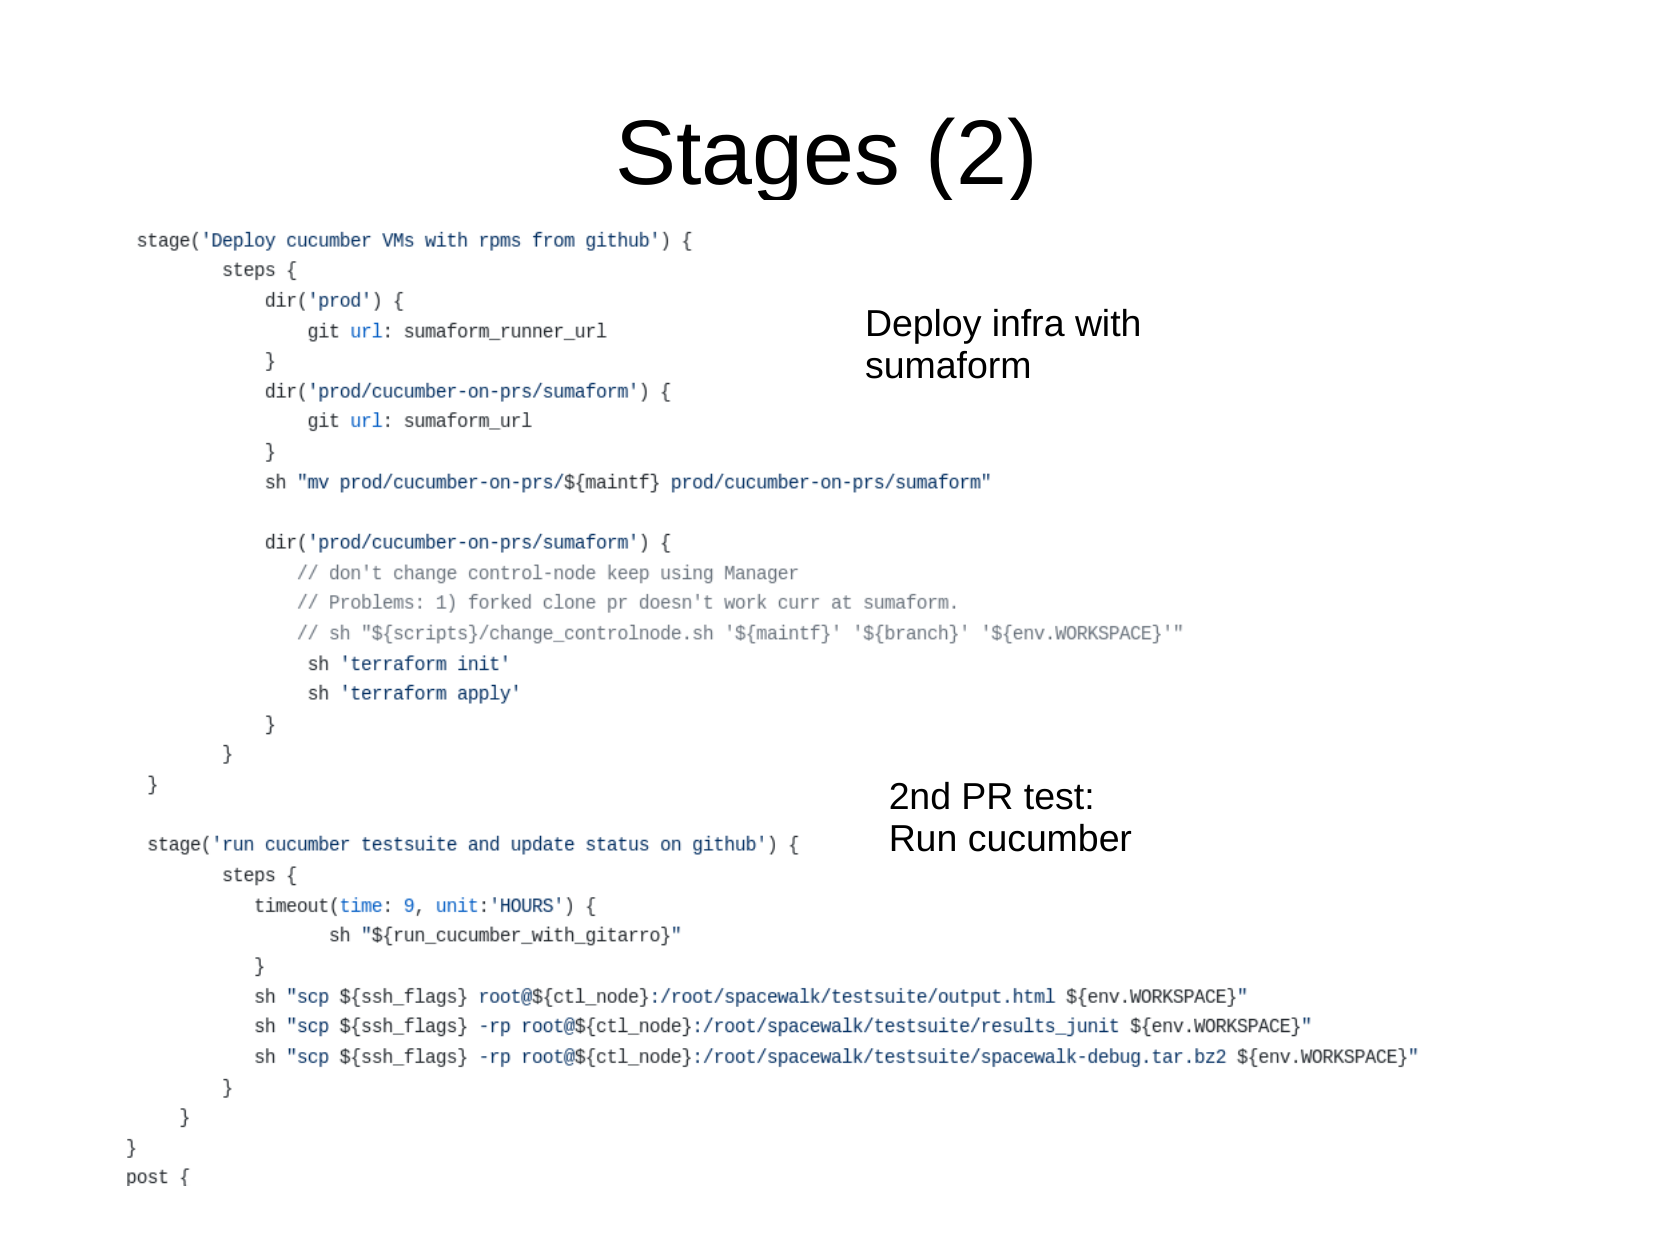

# Stages (2)
Deploy infra with sumaform
2nd PR test:
Run cucumber